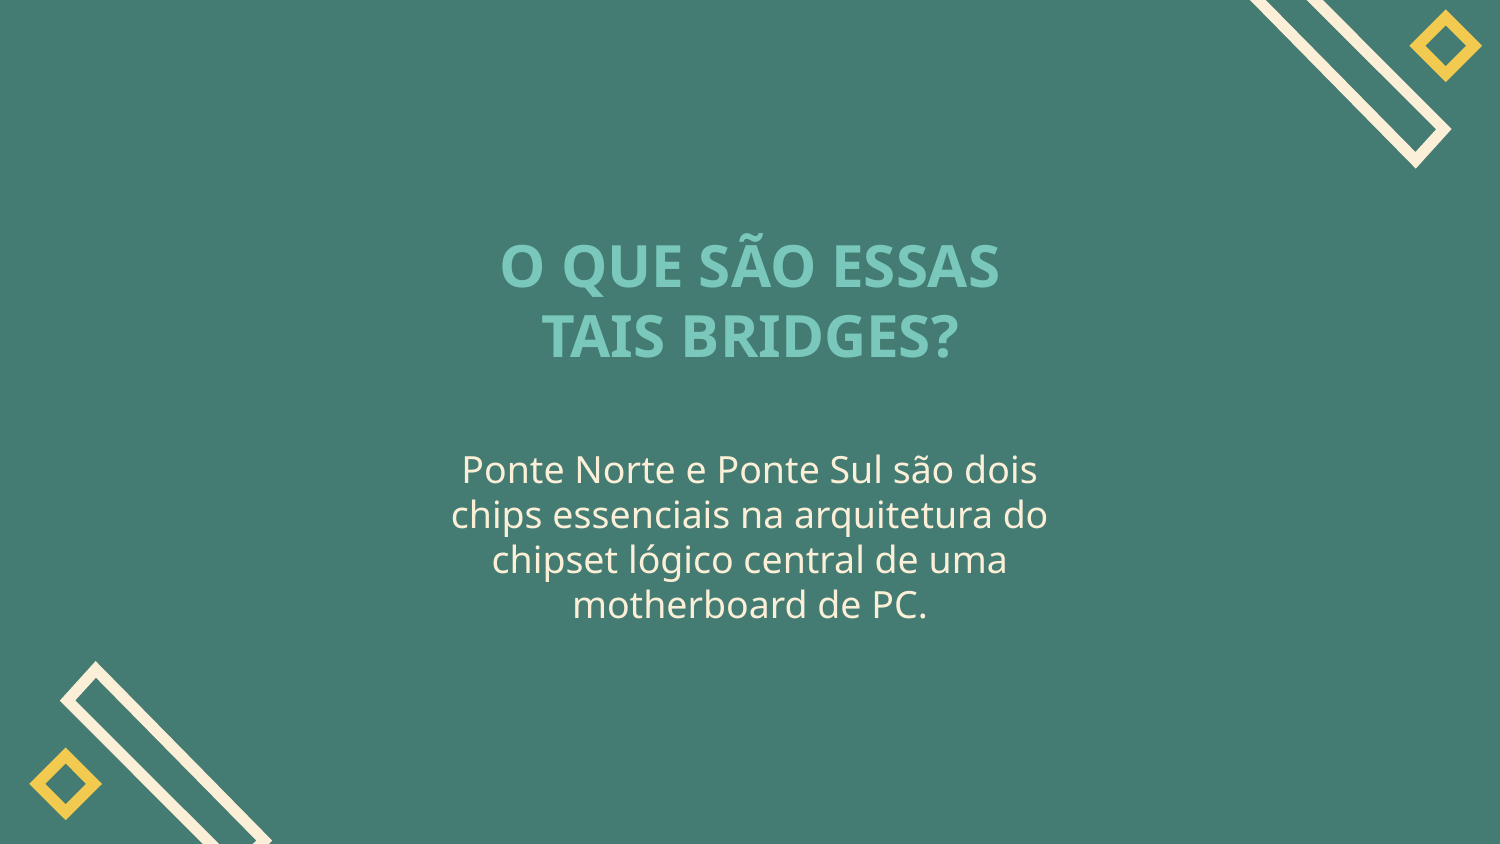

# O QUE SÃO ESSAS TAIS BRIDGES?
Ponte Norte e Ponte Sul são dois chips essenciais na arquitetura do chipset lógico central de uma motherboard de PC.